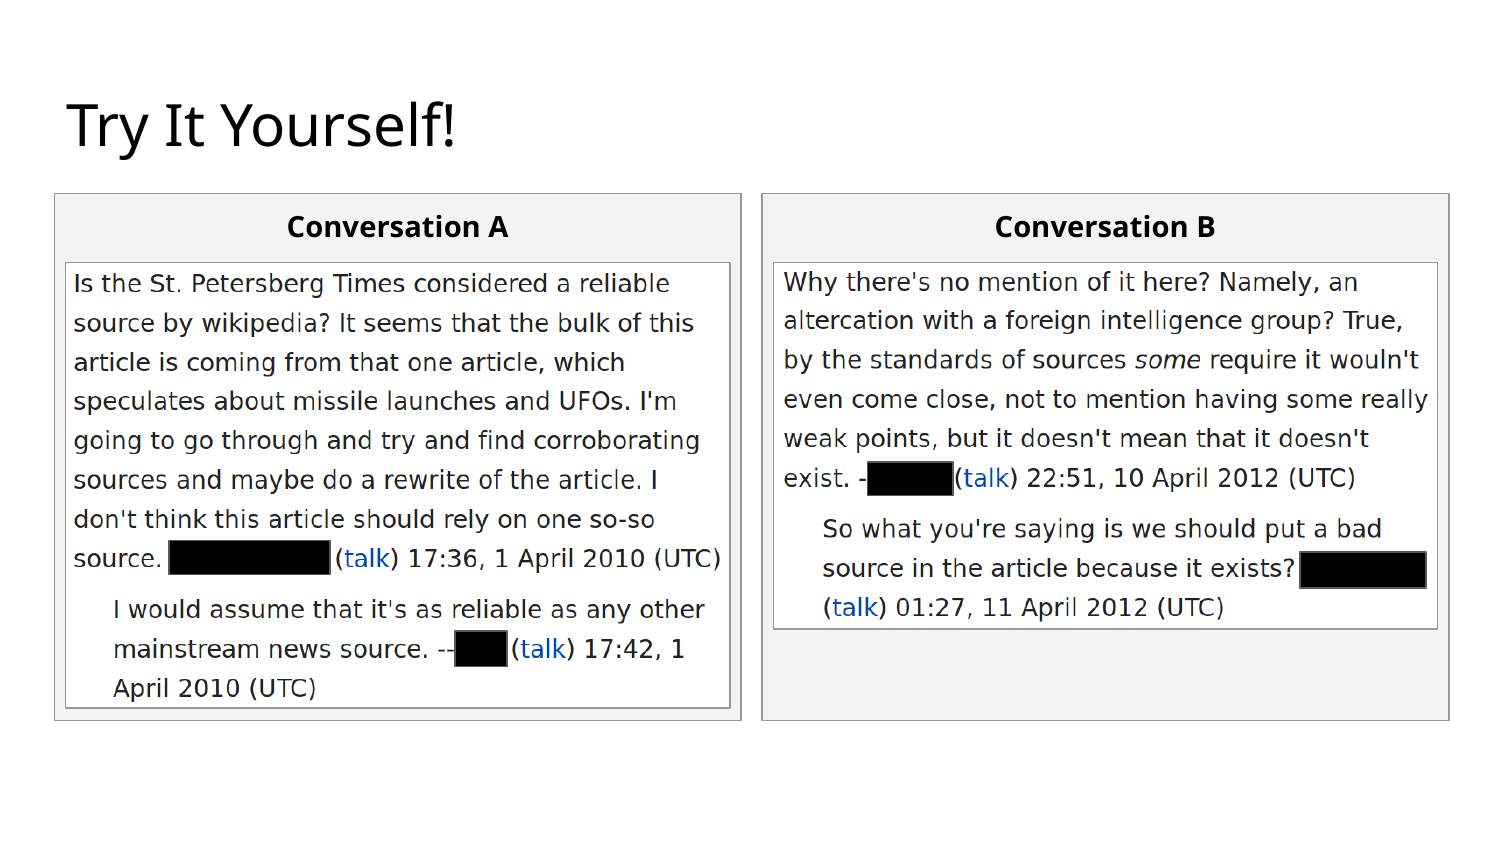

# Try It Yourself!
Conversation A
Conversation B